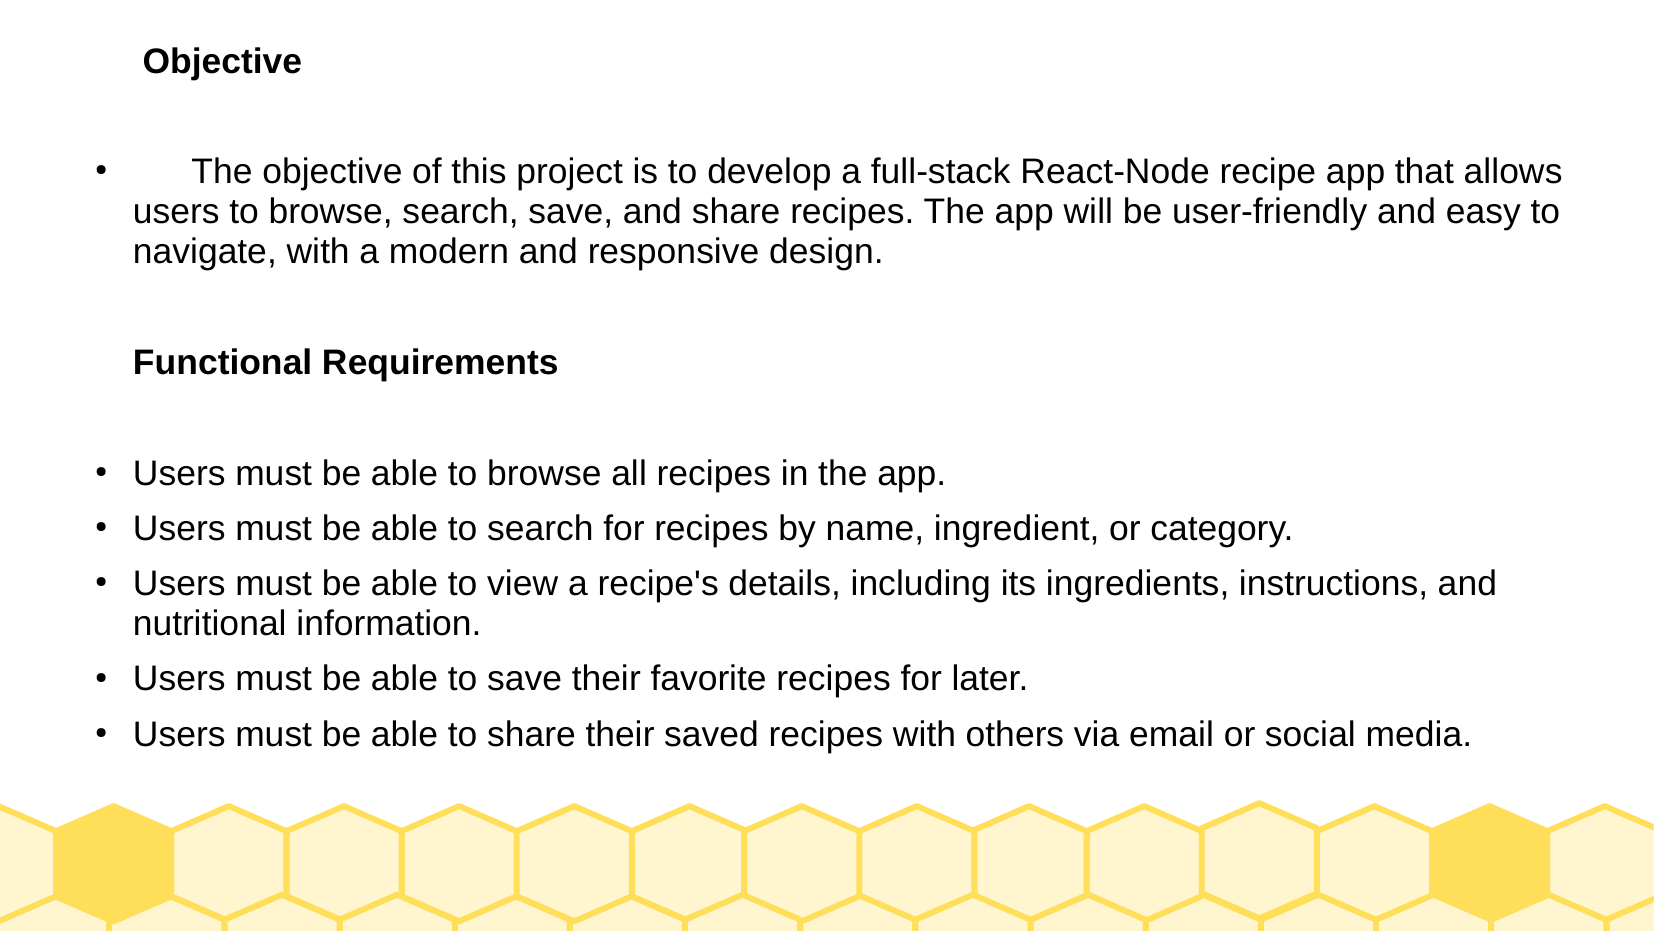

# Objective
 The objective of this project is to develop a full-stack React-Node recipe app that allows users to browse, search, save, and share recipes. The app will be user-friendly and easy to navigate, with a modern and responsive design.
Functional Requirements
Users must be able to browse all recipes in the app.
Users must be able to search for recipes by name, ingredient, or category.
Users must be able to view a recipe's details, including its ingredients, instructions, and nutritional information.
Users must be able to save their favorite recipes for later.
Users must be able to share their saved recipes with others via email or social media.